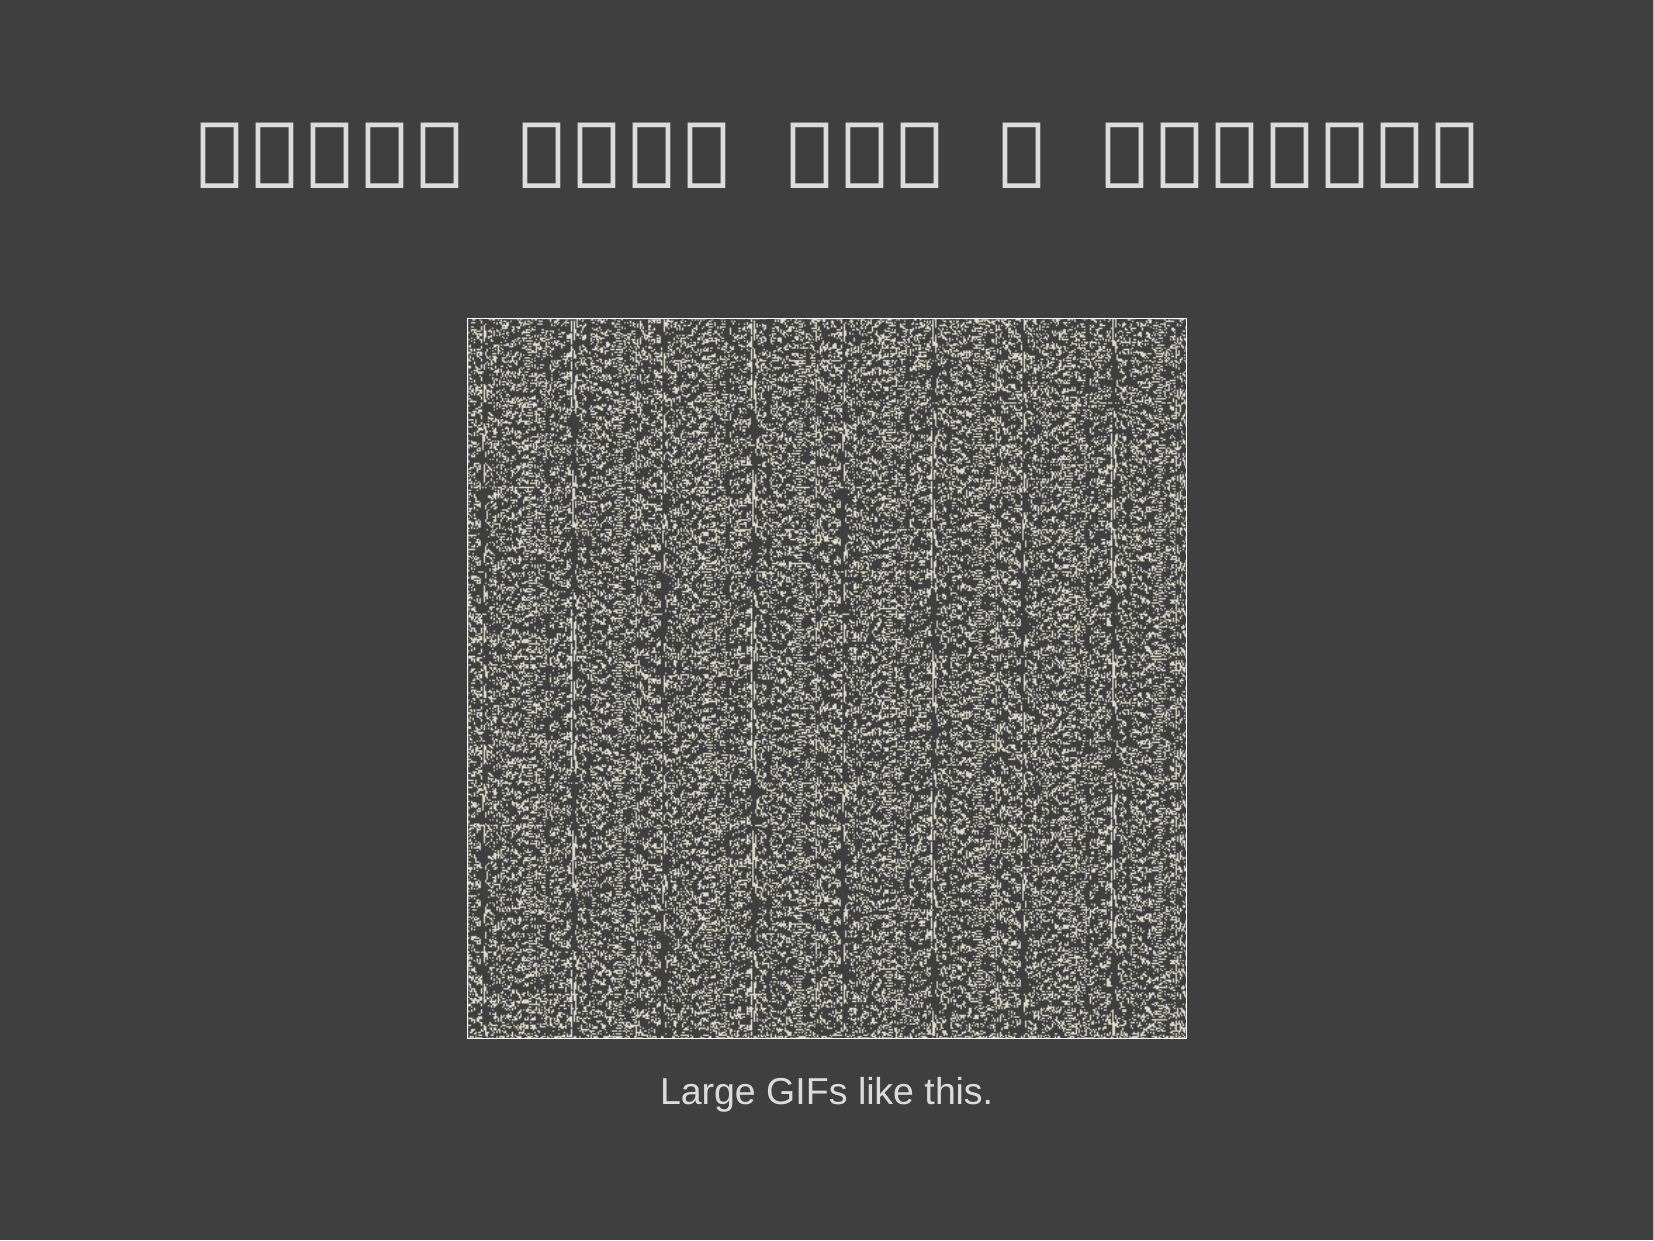

# ﻿Ｓｏ．．． ｗｈａｔ ｃａｎ Ｉ ｅｘｐｅｃｔ？
Large GIFs like this.